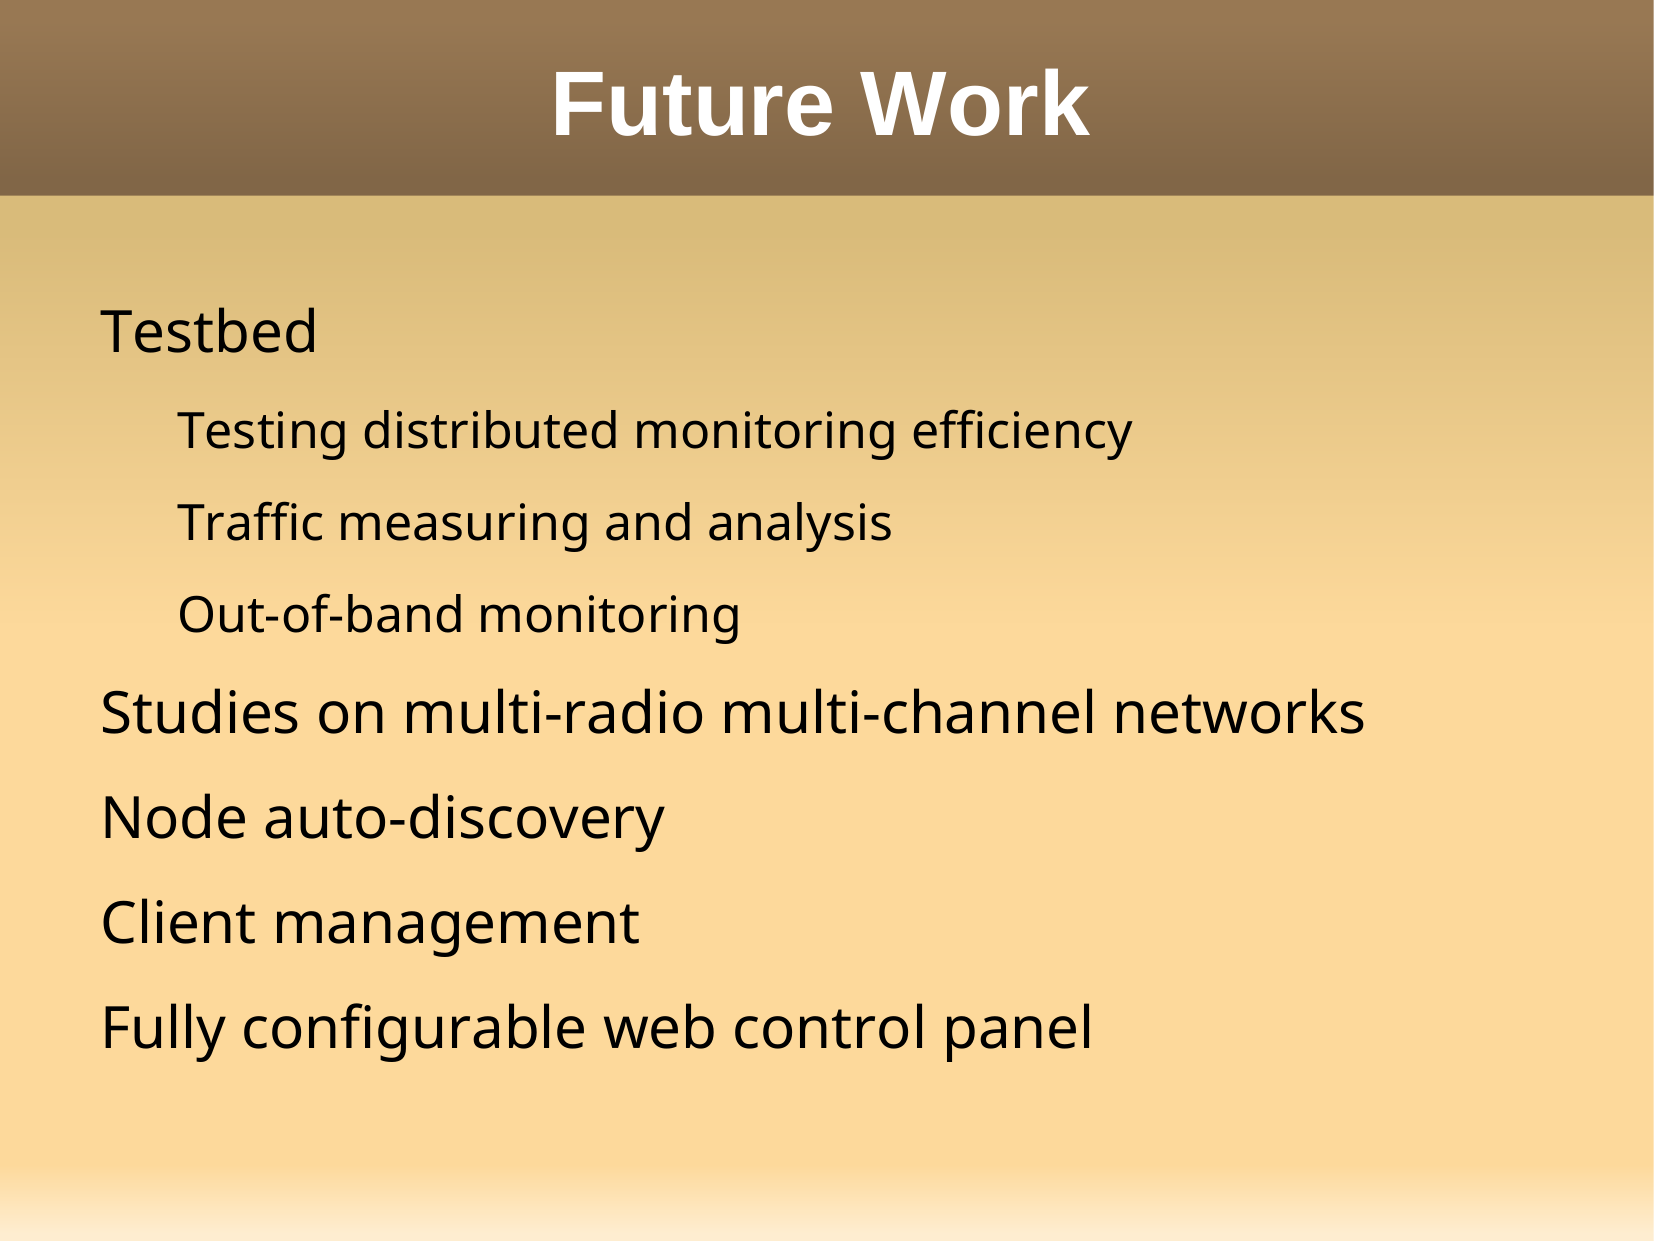

# Future Work
Testbed
Testing distributed monitoring efficiency
Traffic measuring and analysis
Out-of-band monitoring
Studies on multi-radio multi-channel networks
Node auto-discovery
Client management
Fully configurable web control panel